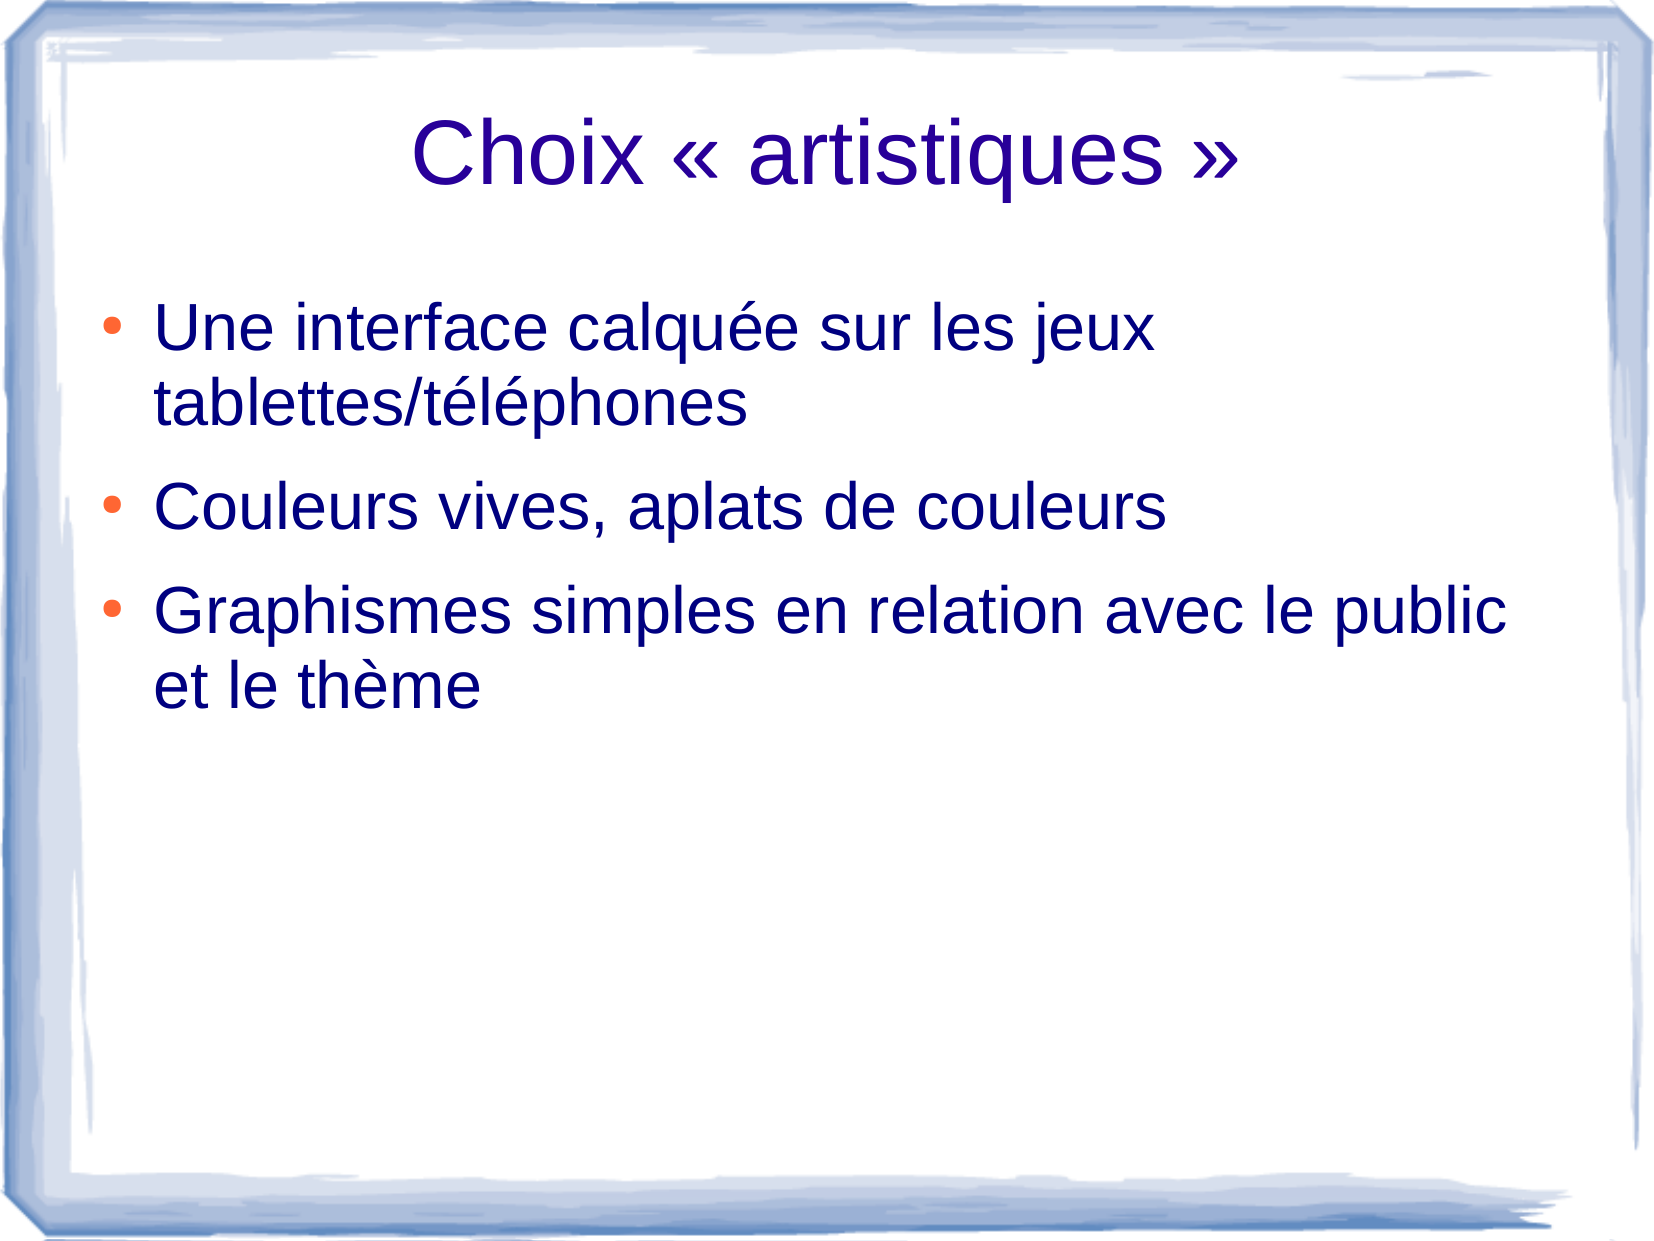

# Choix « artistiques »
Une interface calquée sur les jeux tablettes/téléphones
Couleurs vives, aplats de couleurs
Graphismes simples en relation avec le public et le thème